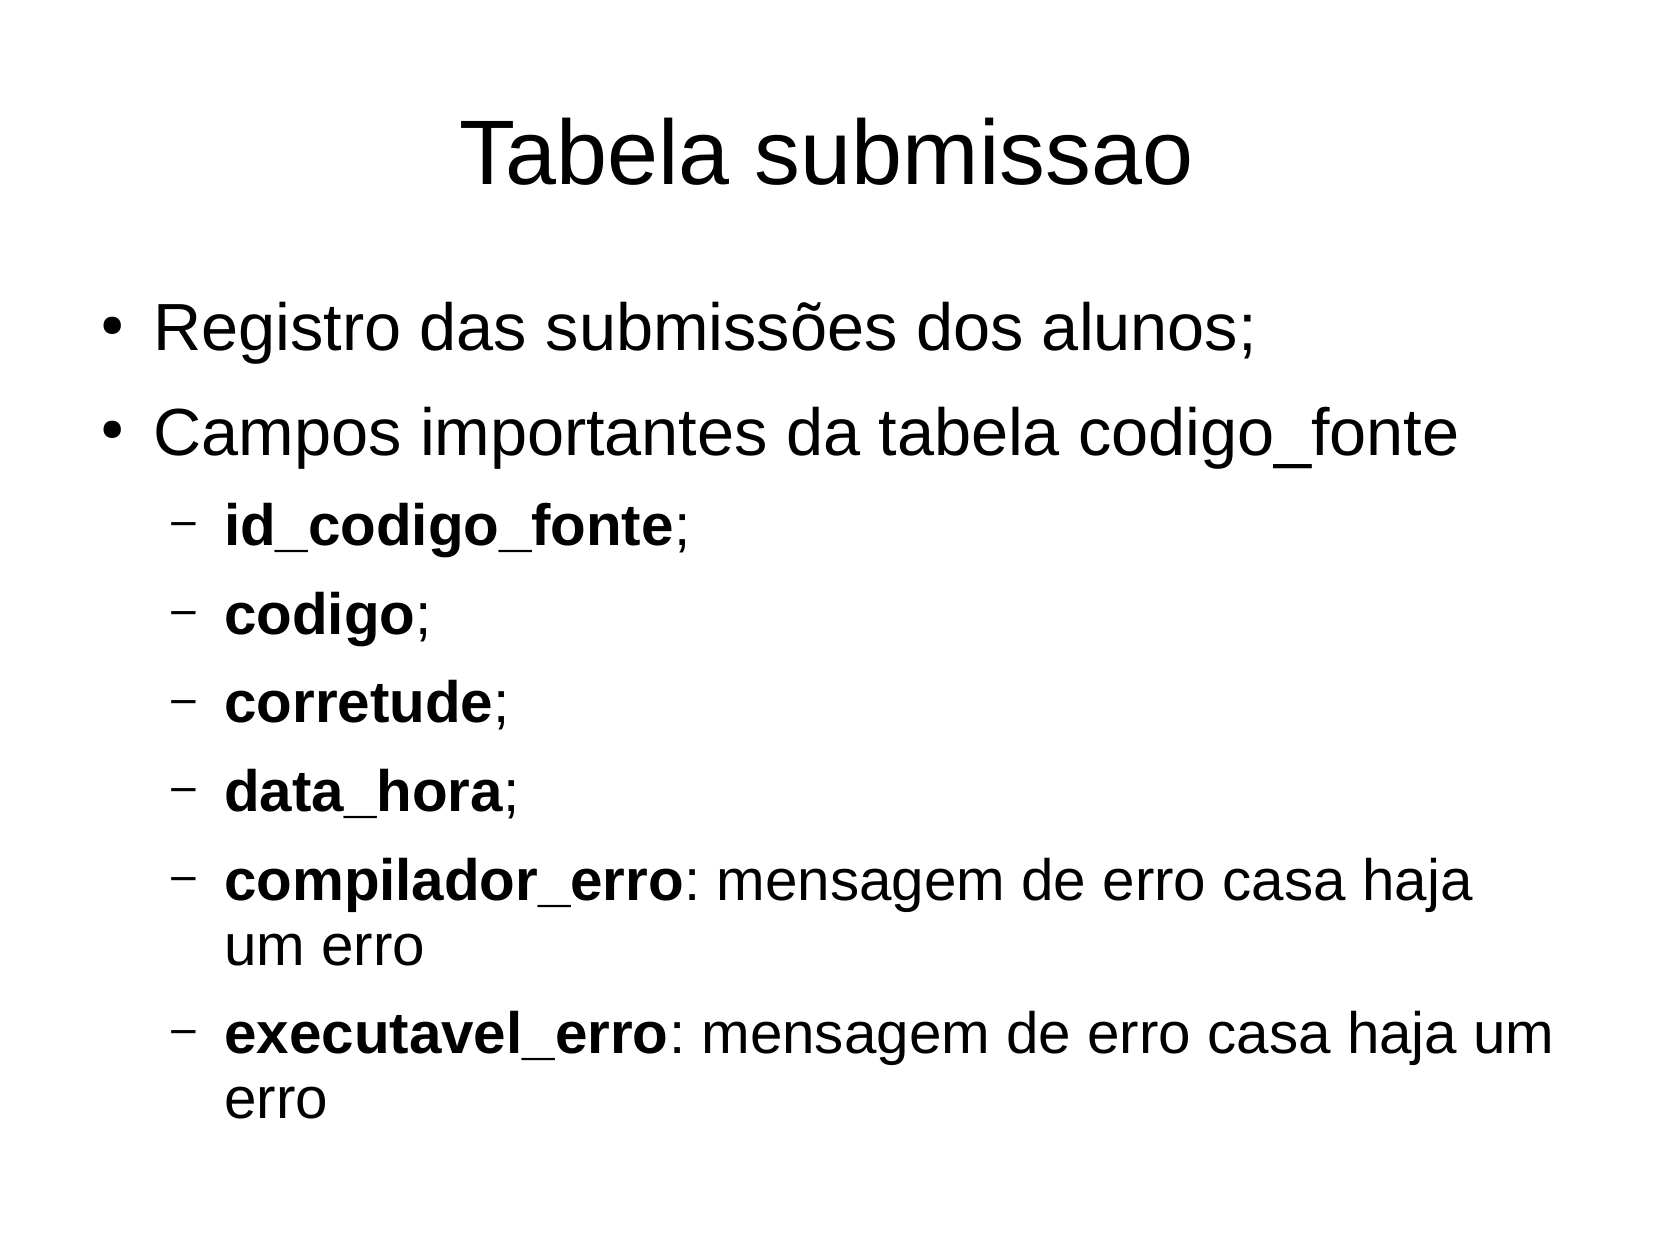

# Tabela submissao
Registro das submissões dos alunos;
Campos importantes da tabela codigo_fonte
id_codigo_fonte;
codigo;
corretude;
data_hora;
compilador_erro: mensagem de erro casa haja um erro
executavel_erro: mensagem de erro casa haja um erro